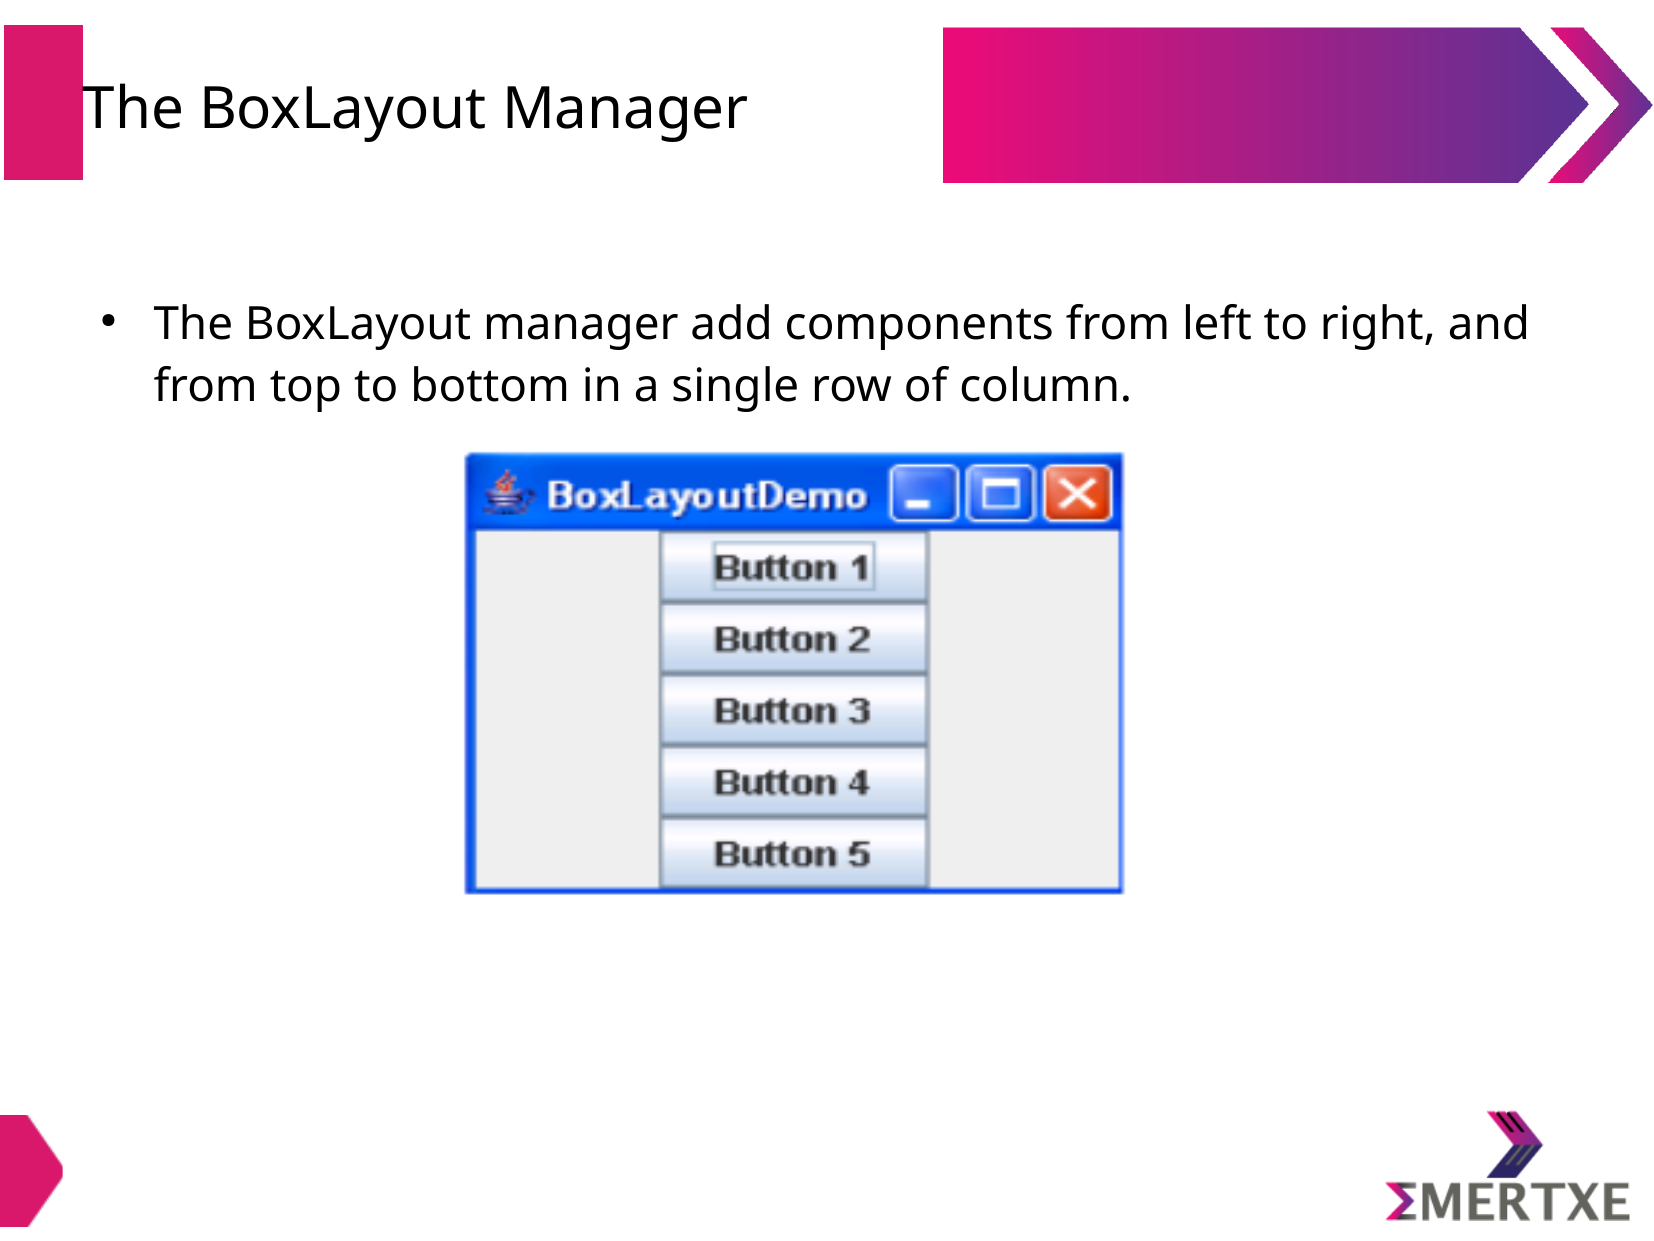

# The BoxLayout Manager
The BoxLayout manager add components from left to right, and from top to bottom in a single row of column.